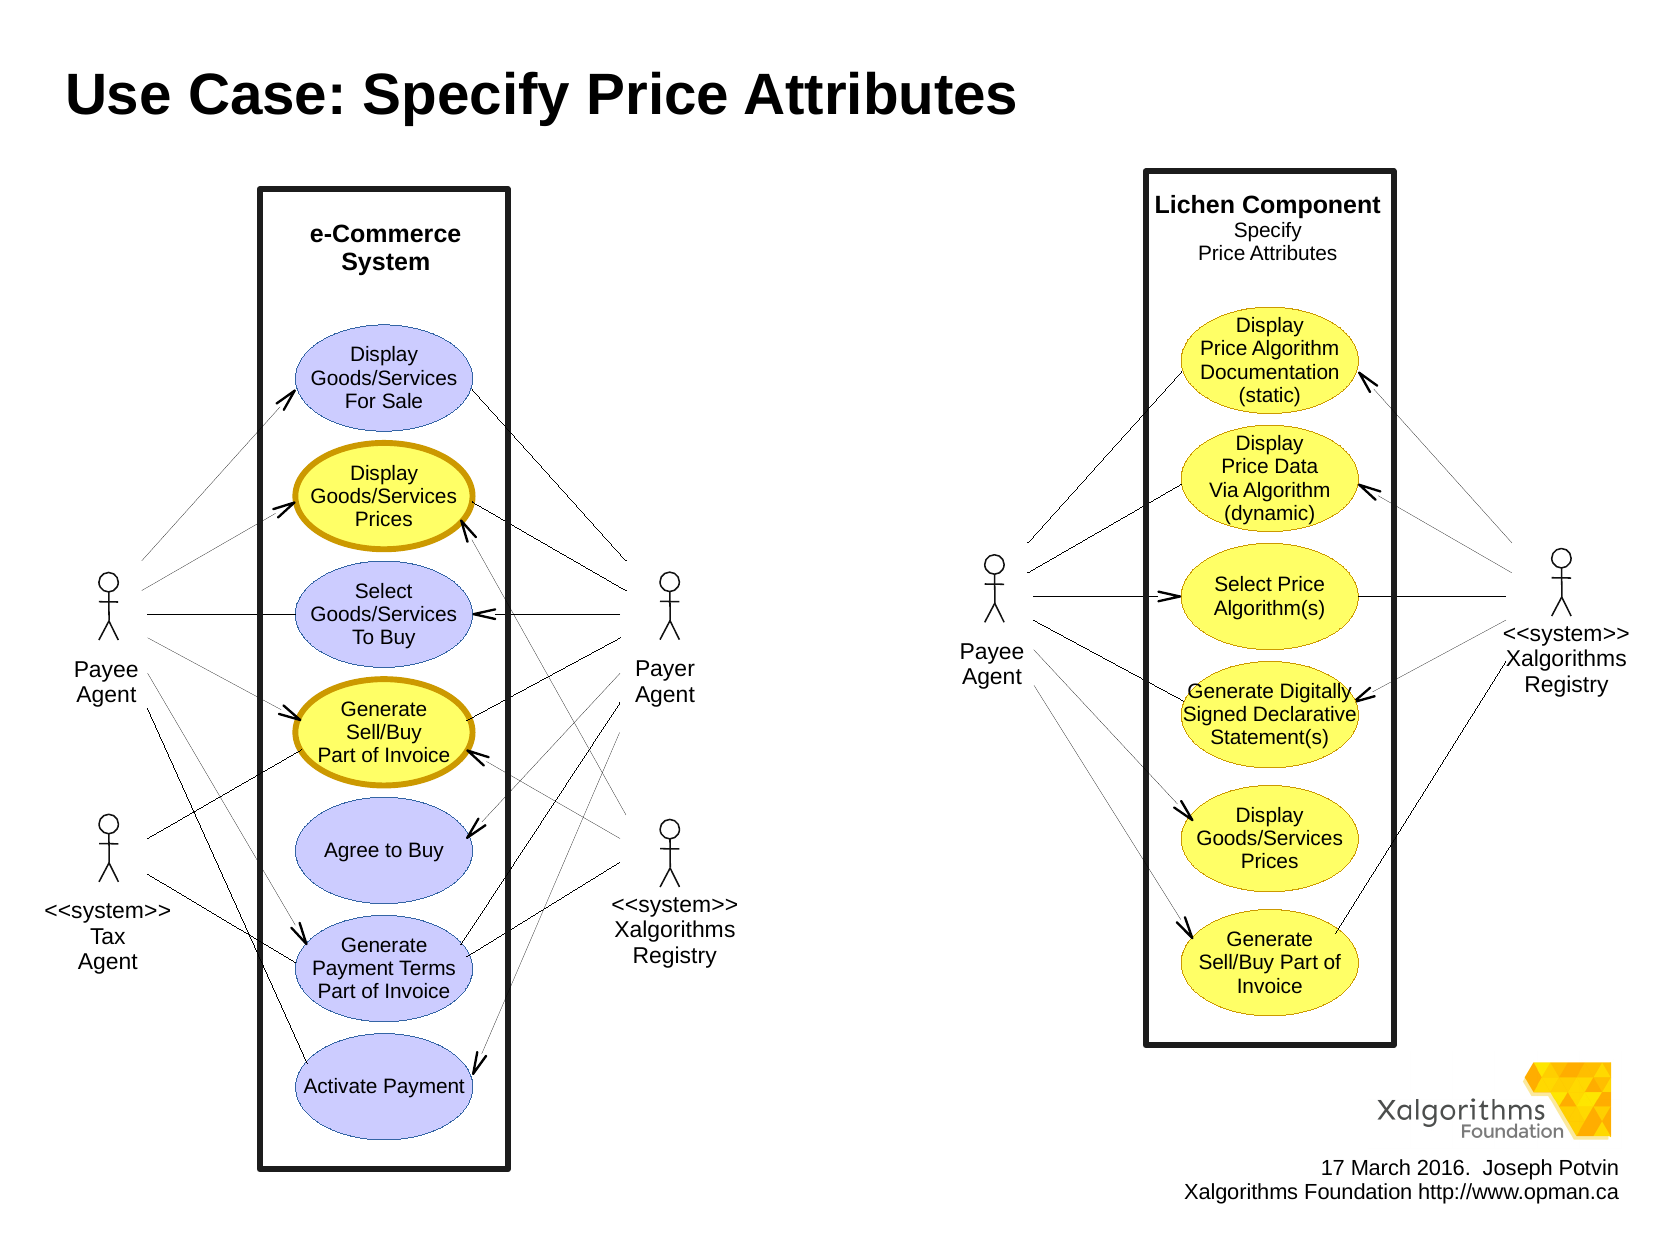

# Use Case: Specify Price Attributes
Lichen Component
Specify
Price Attributes
e-Commerce
System
Display
Price Algorithm
Documentation
(static)
Display
Goods/Services
For Sale
Display
Price Data
Via Algorithm
(dynamic)
Display
Goods/Services
Prices
Select Price
Algorithm(s)
Select
Goods/Services
To Buy
<<system>>
Xalgorithms Registry
Payee
Agent
Payer
Agent
Payee
Agent
Generate Digitally
Signed Declarative
Statement(s)
Generate
Sell/Buy
Part of Invoice
Display
Goods/Services
Prices
Agree to Buy
<<system>>
Xalgorithms Registry
<<system>>
Tax
Agent
Generate
Sell/Buy Part of
Invoice
Generate
Payment Terms
Part of Invoice
Activate Payment
17 March 2016. Joseph Potvin
Xalgorithms Foundation http://www.opman.ca